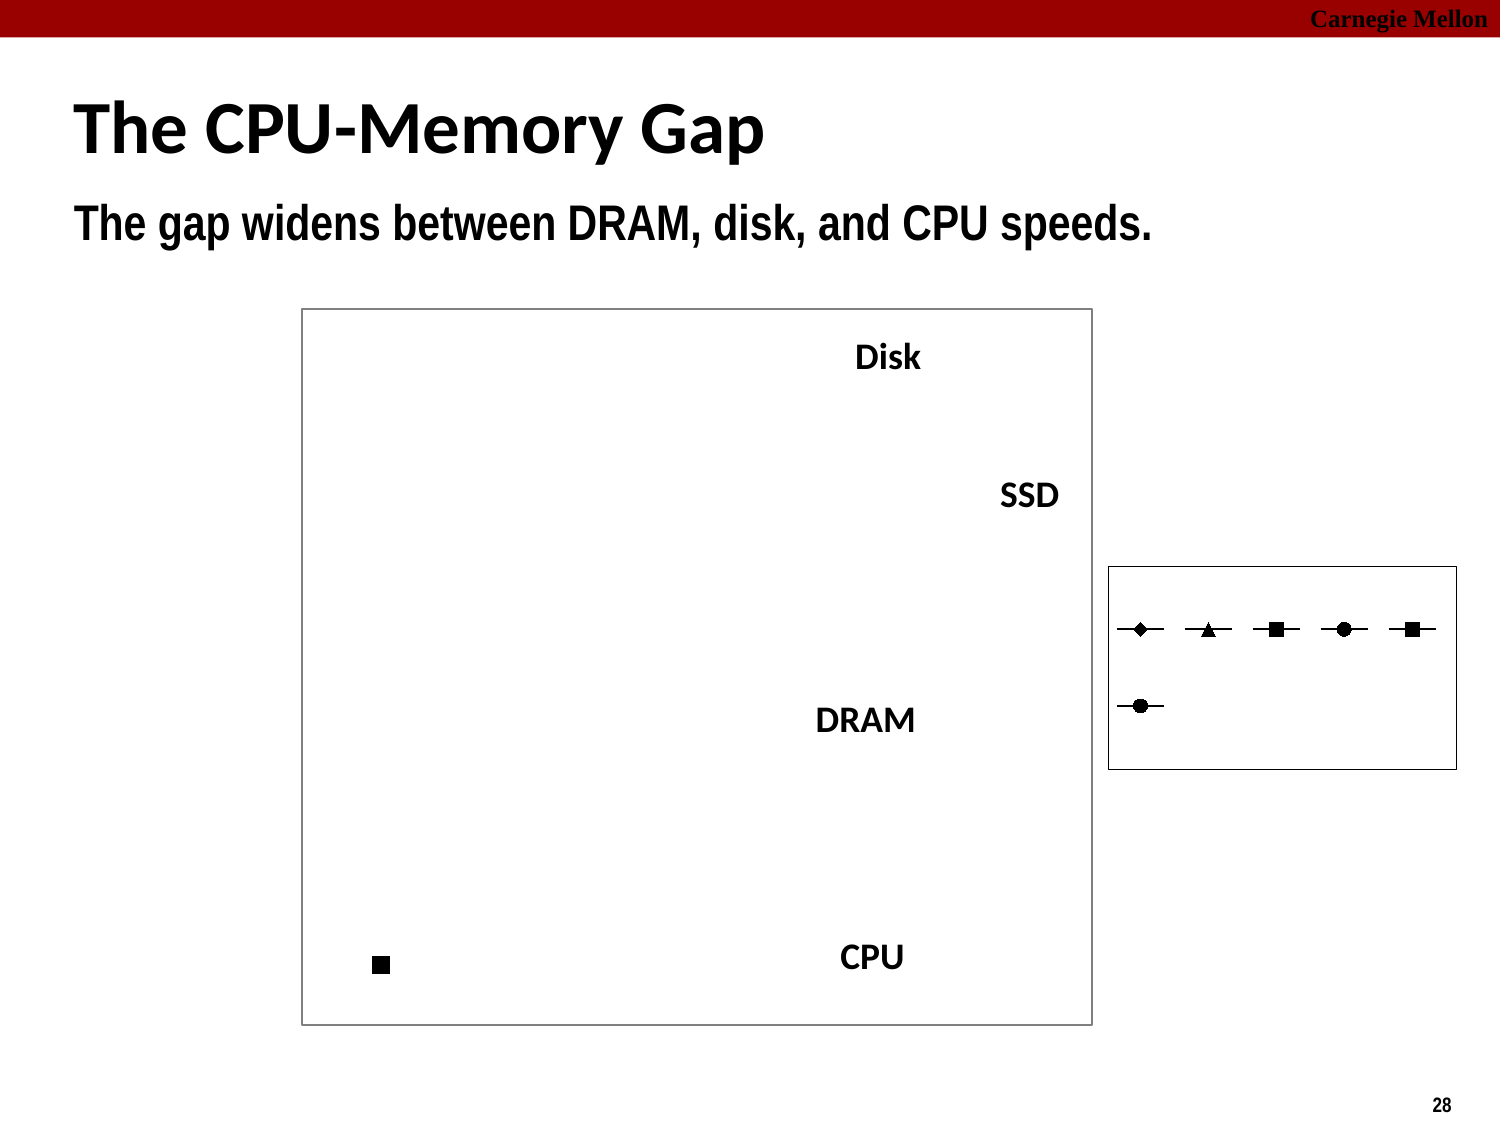

# The CPU-Memory Gap
The gap widens between DRAM, disk, and CPU speeds.
### Chart
| Category | | | | | | |
|---|---|---|---|---|---|---|Disk
SSD
DRAM
CPU